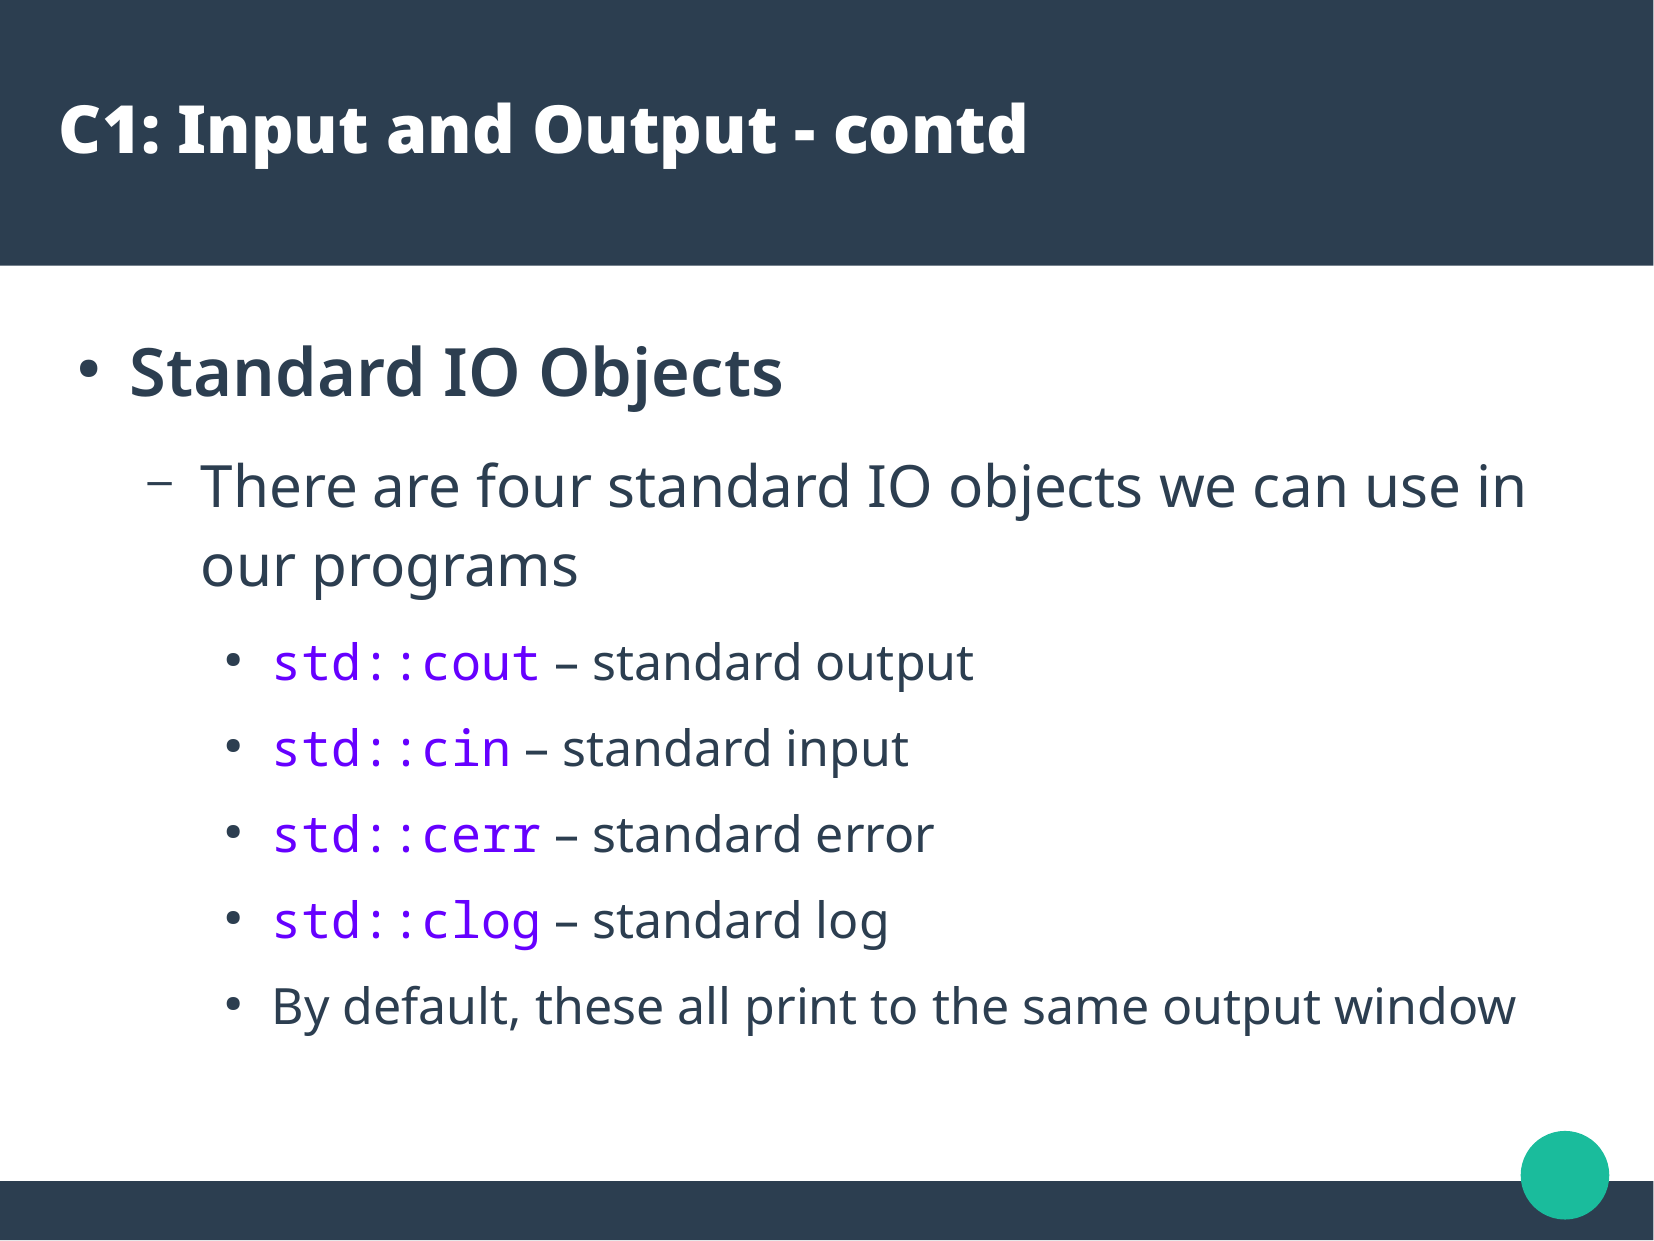

# C1: Input and Output - contd
Standard IO Objects
There are four standard IO objects we can use in our programs
std::cout – standard output
std::cin – standard input
std::cerr – standard error
std::clog – standard log
By default, these all print to the same output window